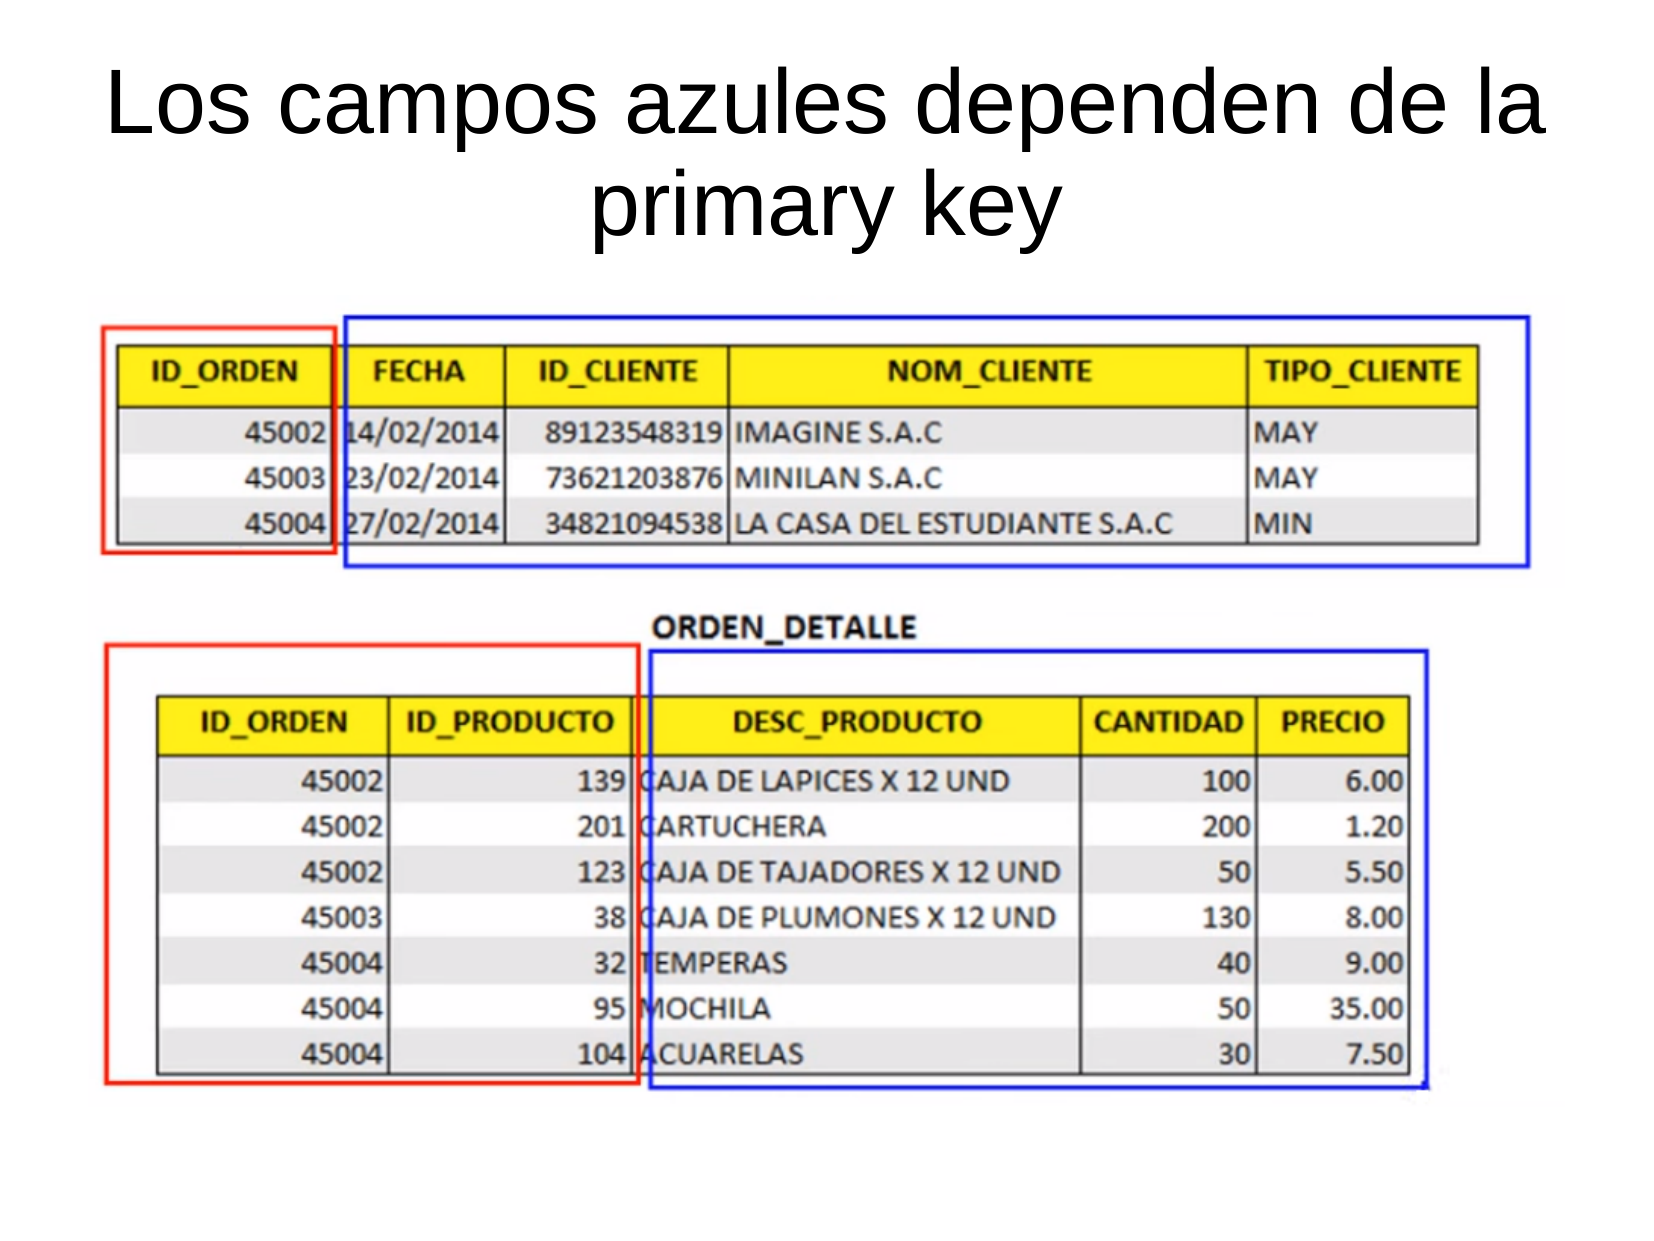

# Los campos azules dependen de la primary key